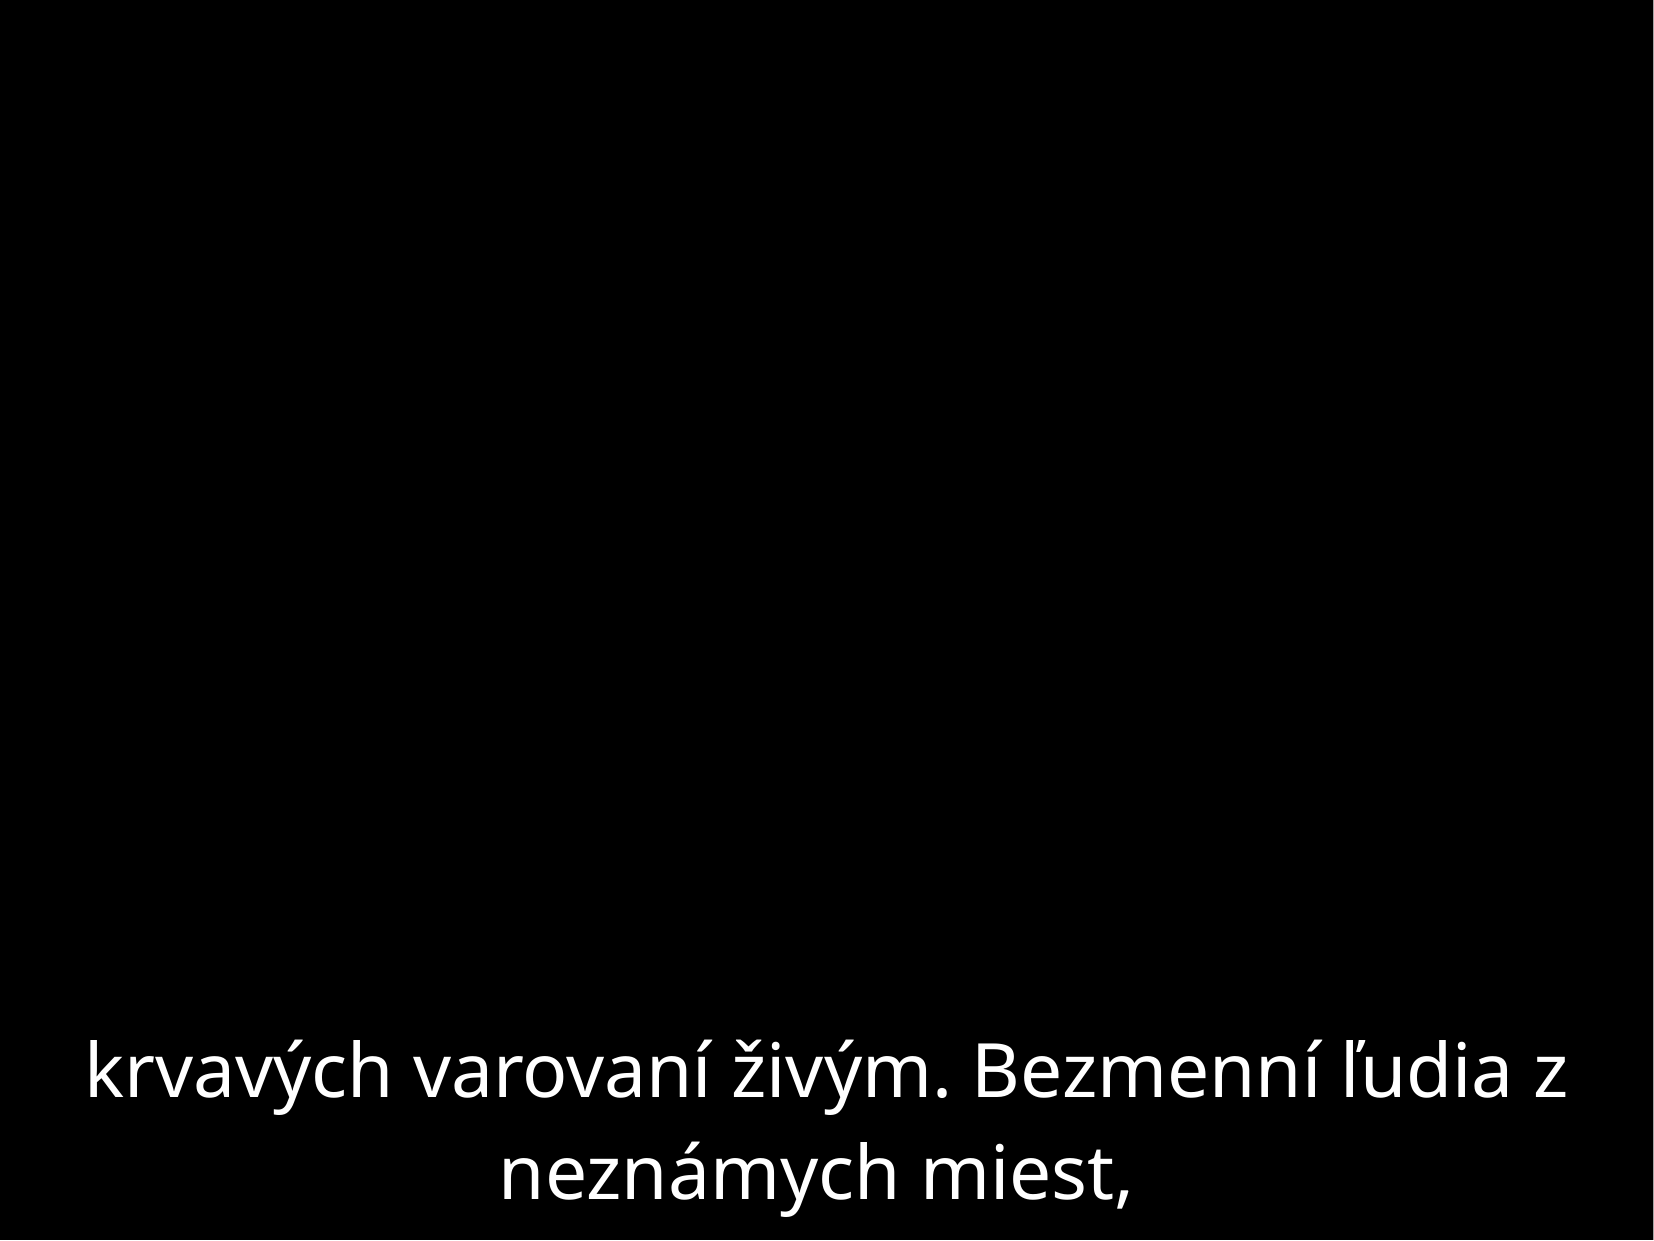

# krvavých varovaní živým. Bezmenní ľudia z neznámych miest,